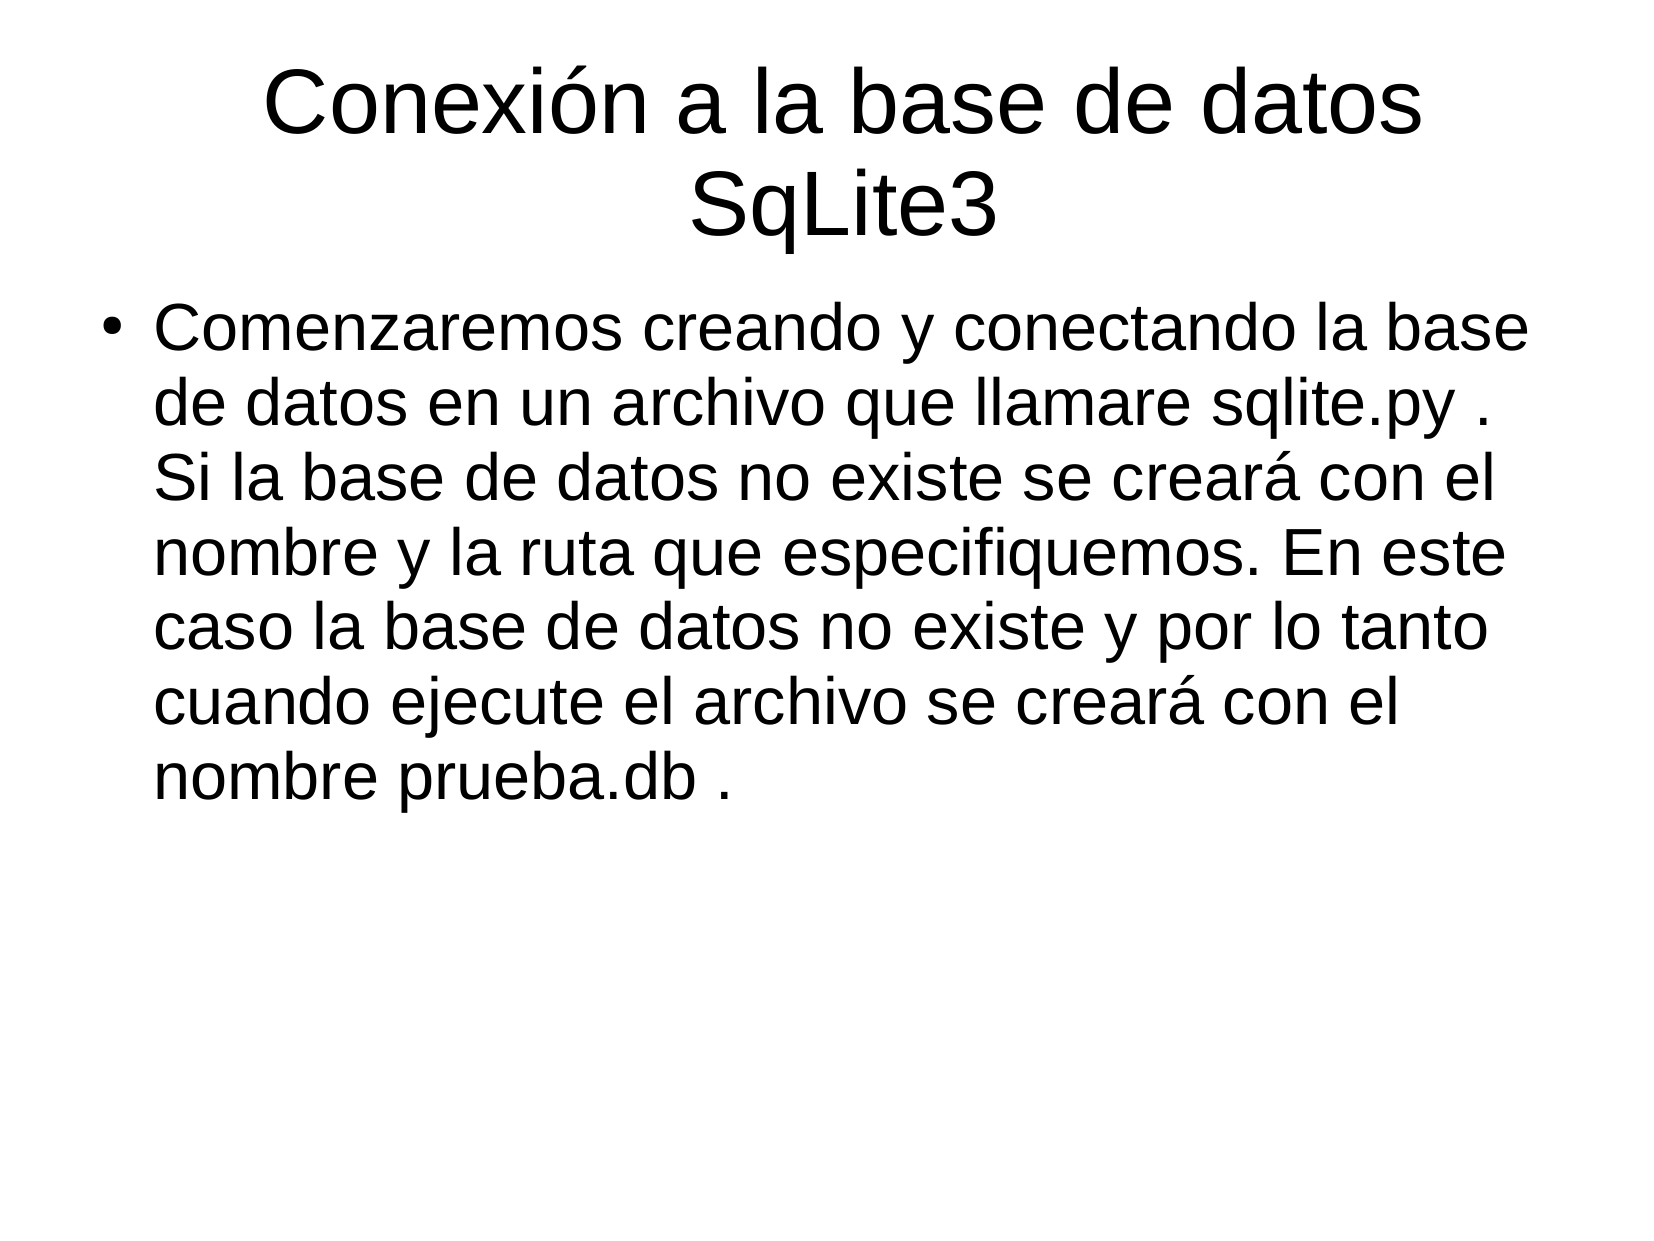

# Conexión a la base de datos SqLite3
Comenzaremos creando y conectando la base de datos en un archivo que llamare sqlite.py . Si la base de datos no existe se creará con el nombre y la ruta que especifiquemos. En este caso la base de datos no existe y por lo tanto cuando ejecute el archivo se creará con el nombre prueba.db .